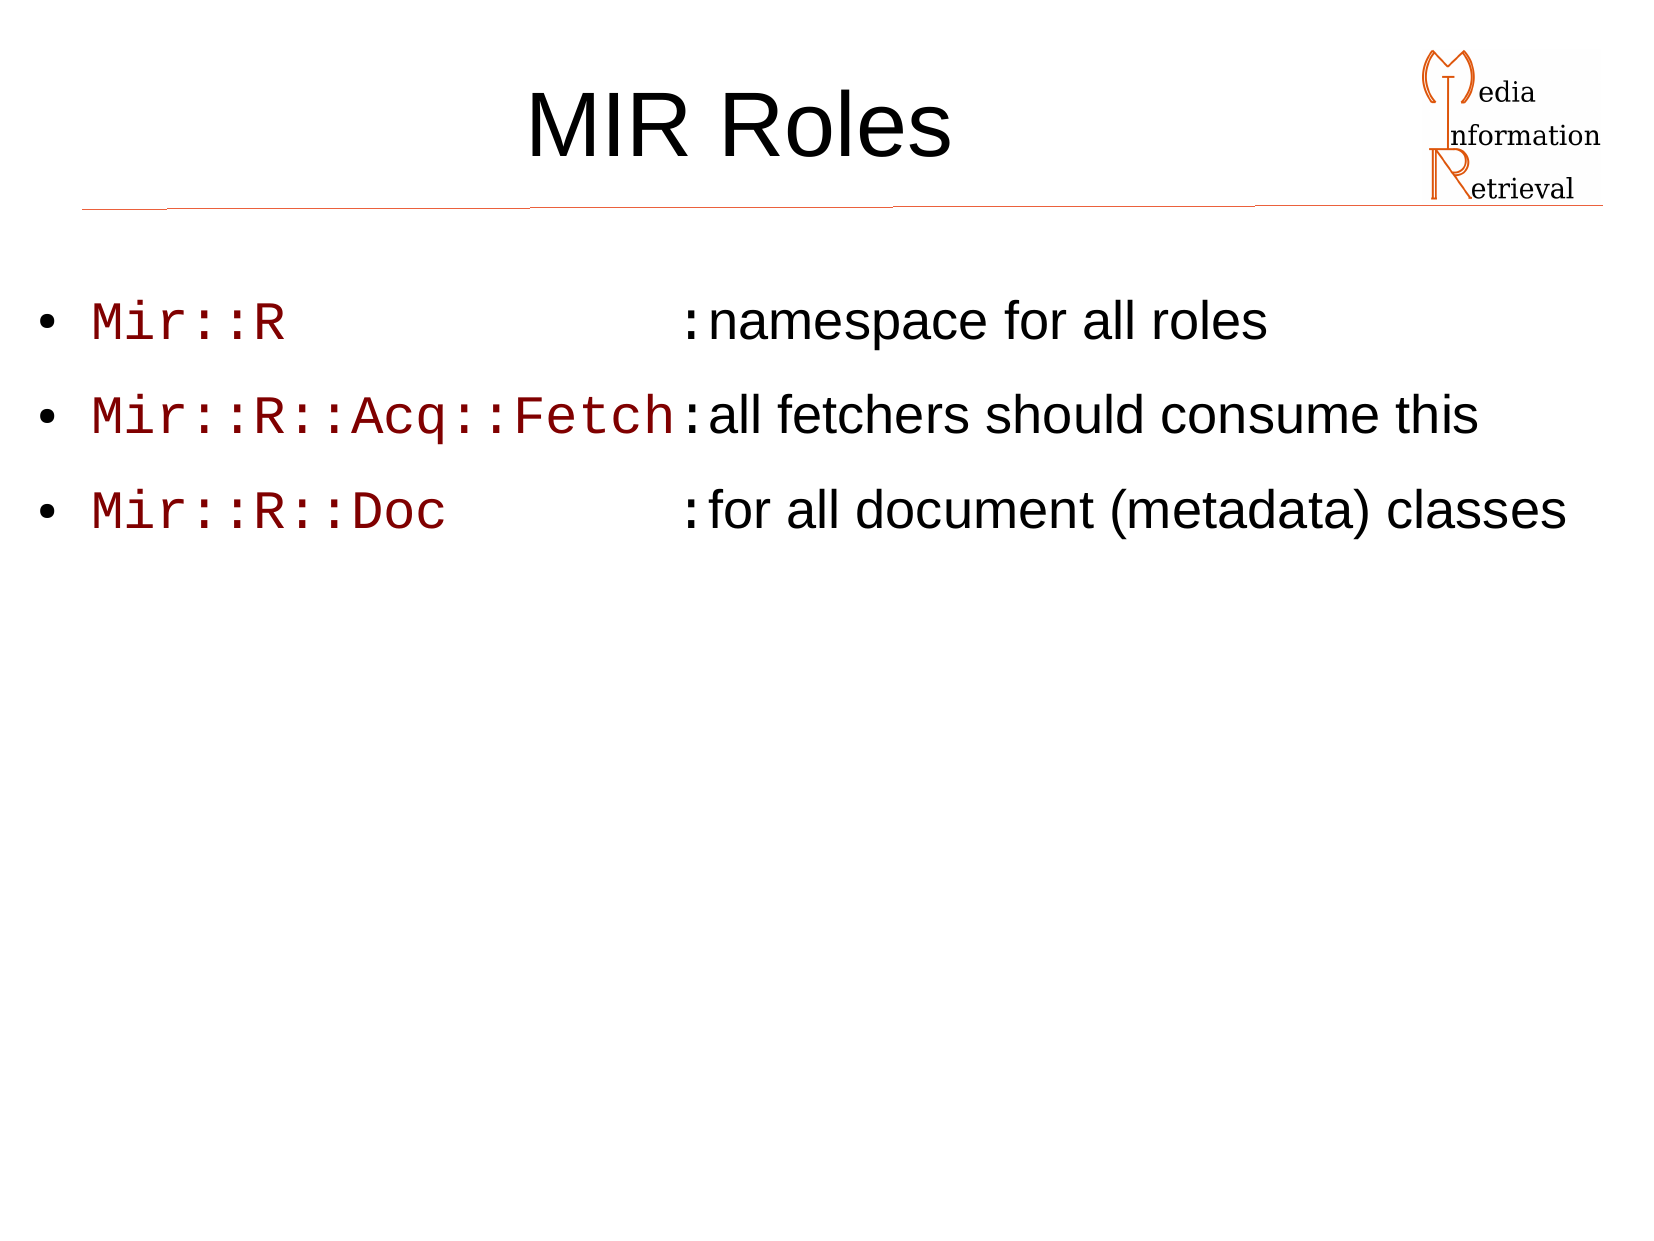

# MIR Roles
Mir::R :namespace for all roles
Mir::R::Acq::Fetch:all fetchers should consume this
Mir::R::Doc :for all document (metadata) classes